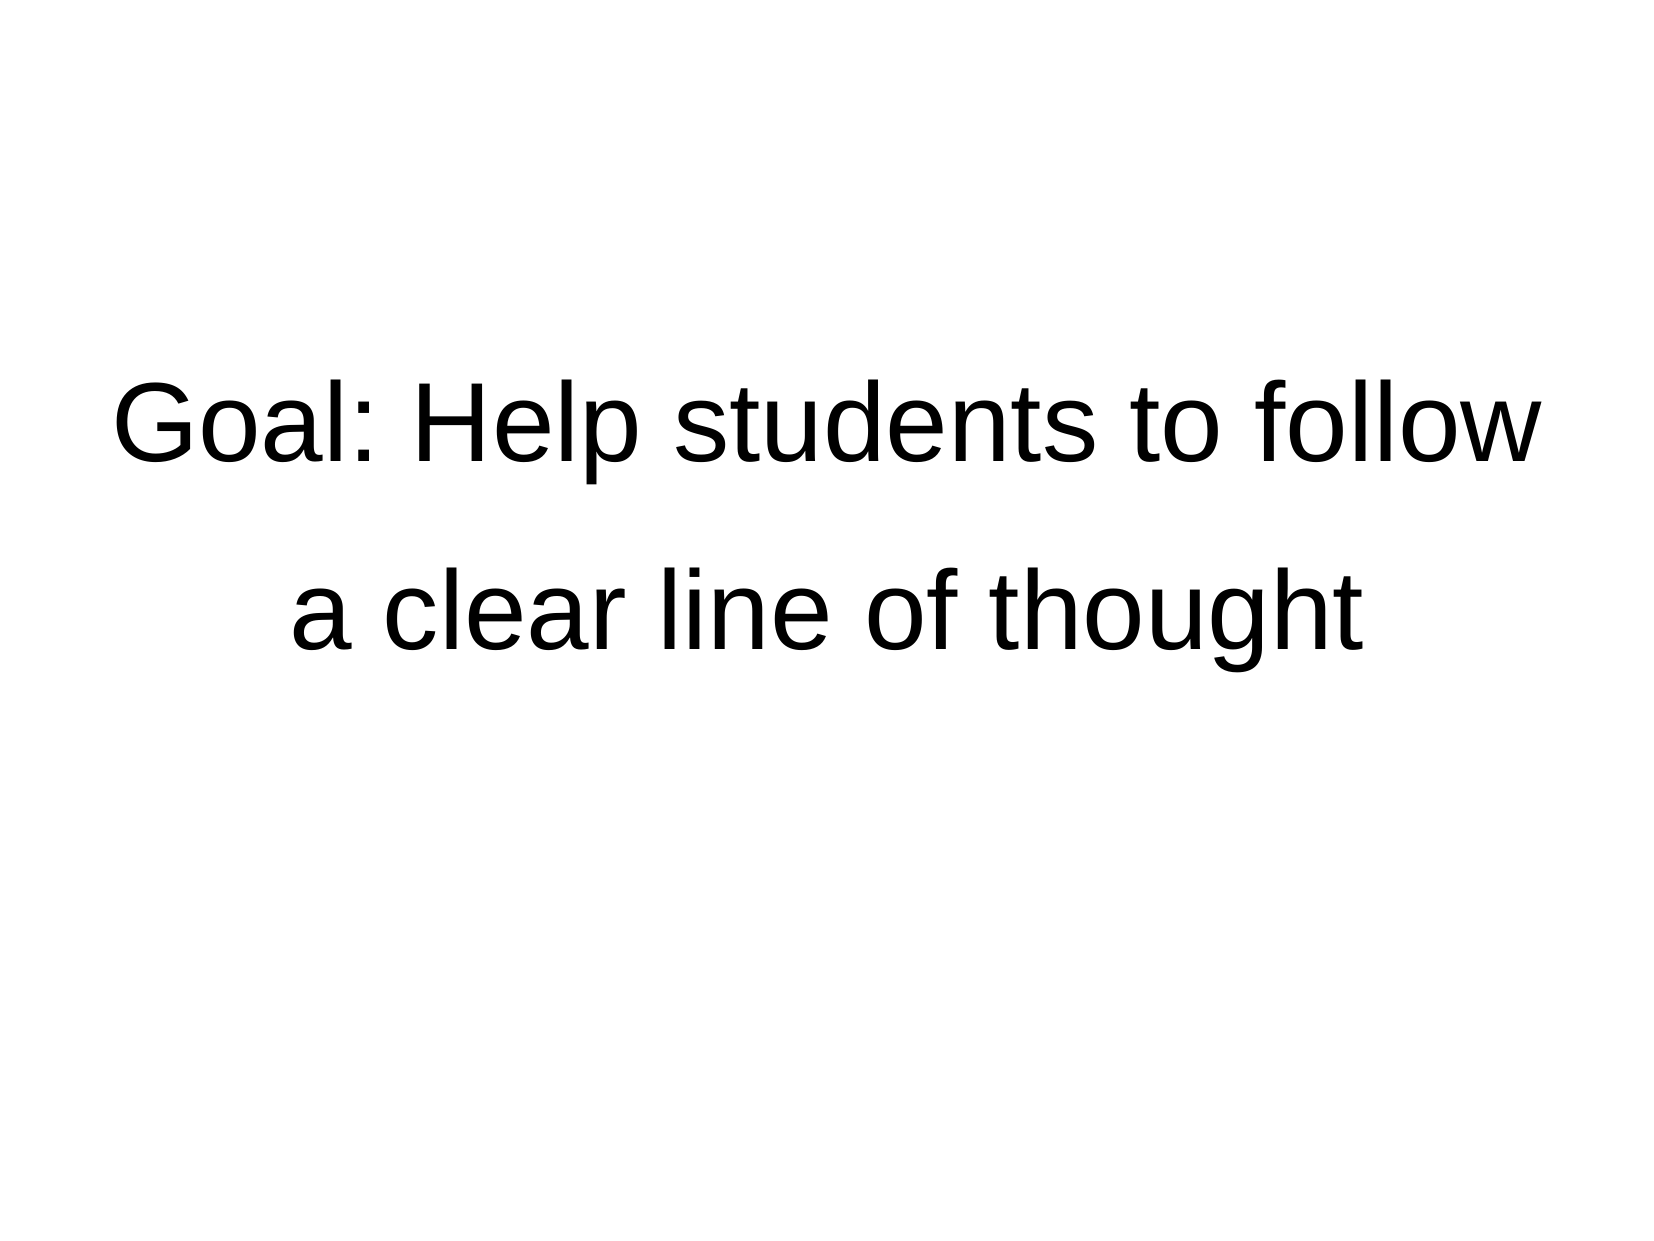

# Goal: Help students to follow a clear line of thought